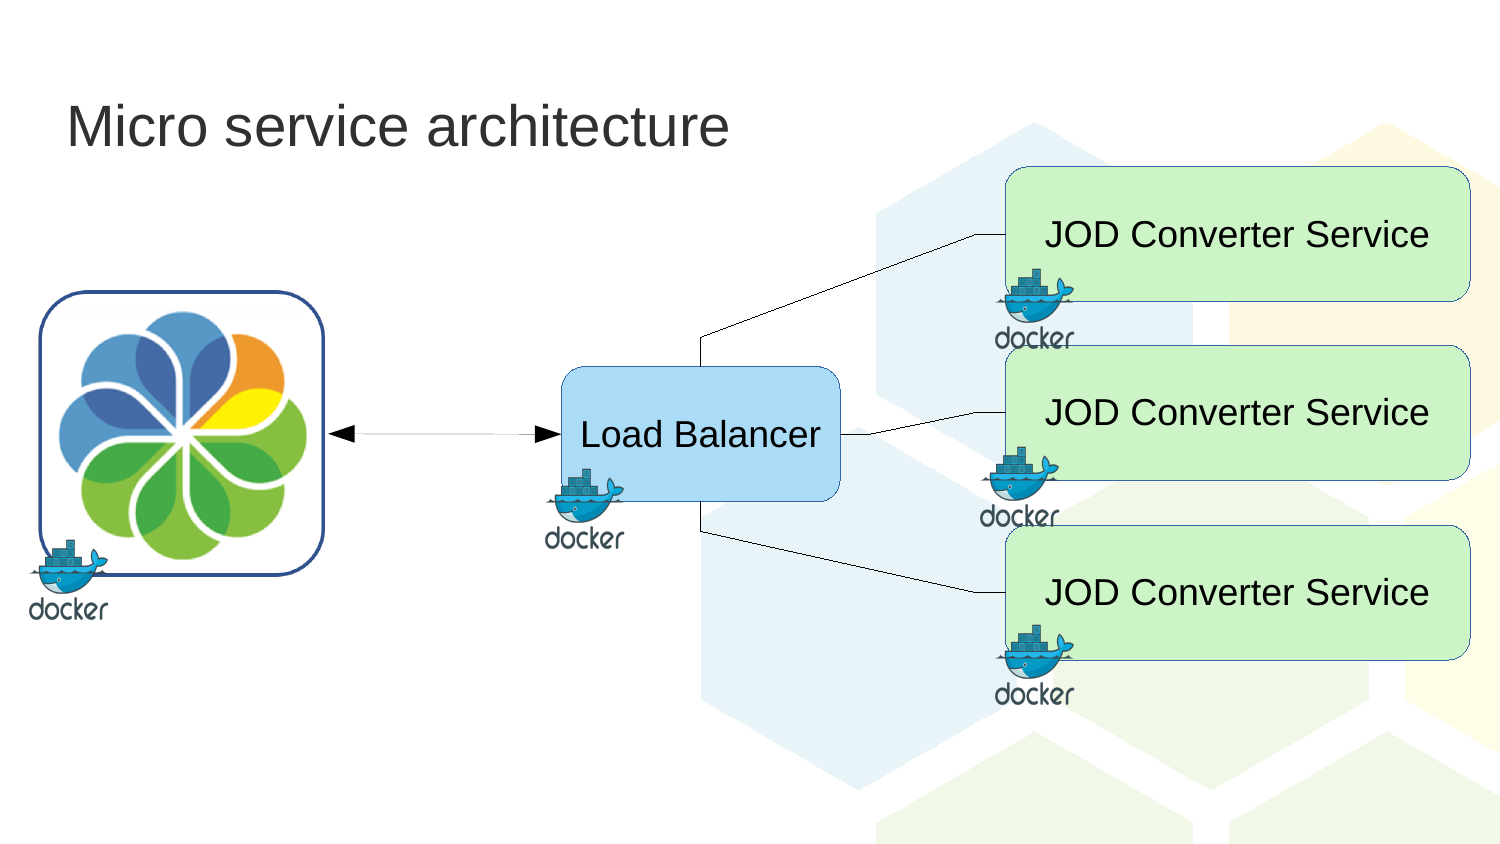

# Micro service architecture
JOD Converter Service
JOD Converter Service
Load Balancer
JOD Converter Service